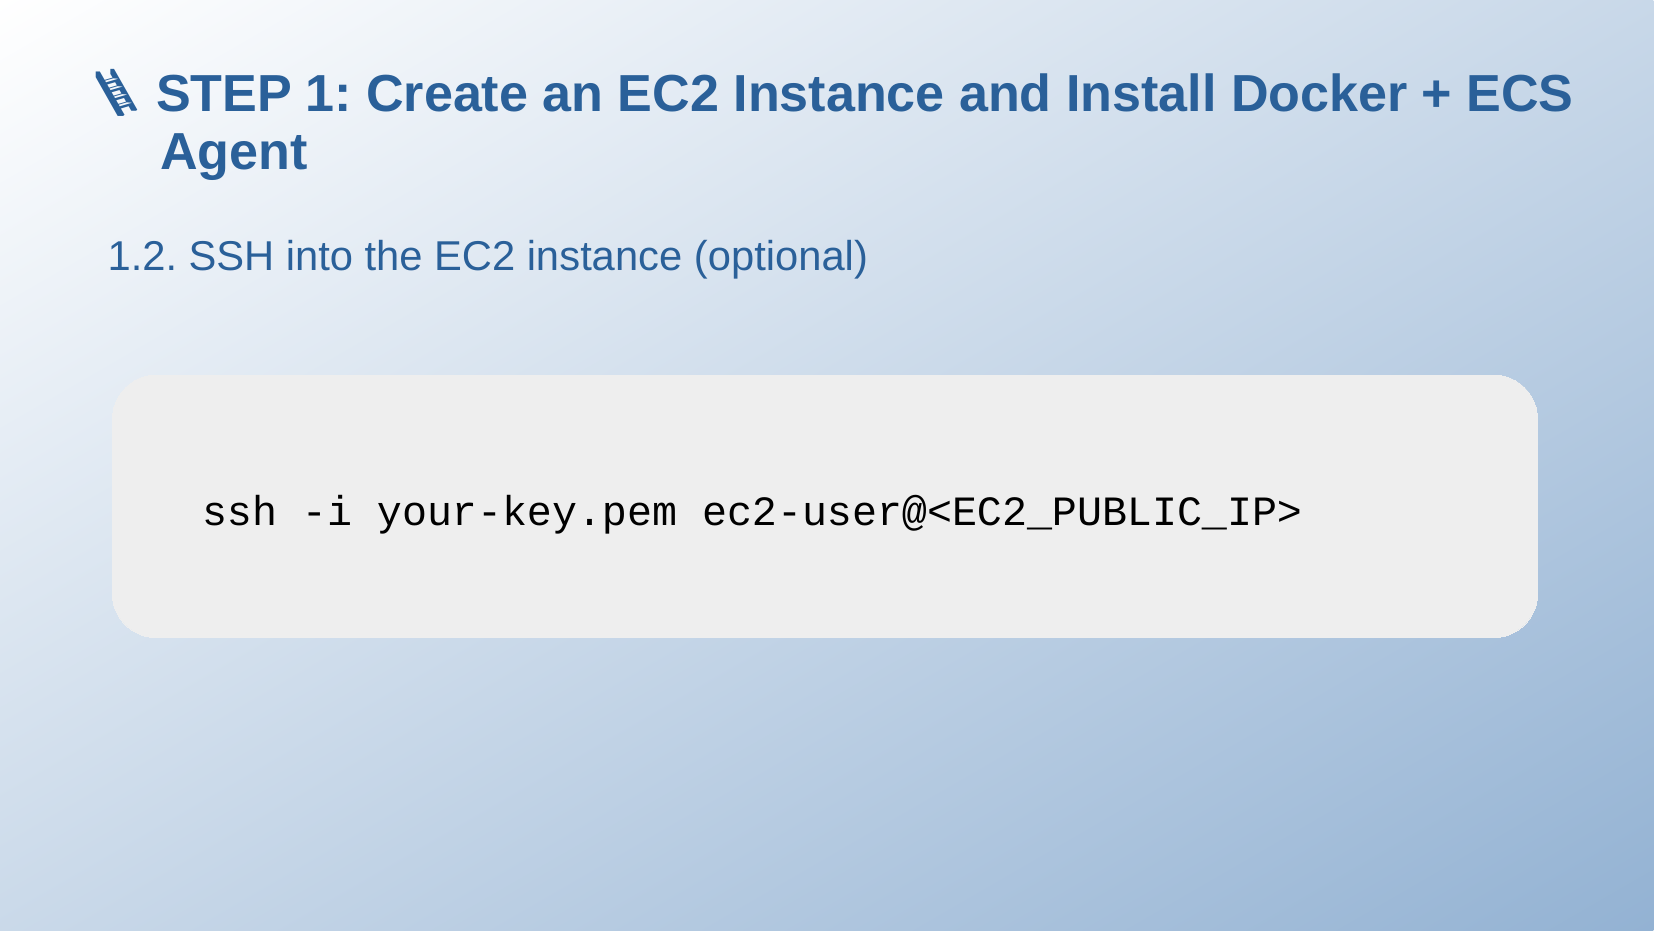

🪜 STEP 1: Create an EC2 Instance and Install Docker + ECS Agent
1.2. SSH into the EC2 instance (optional)
ssh -i your-key.pem ec2-user@<EC2_PUBLIC_IP>